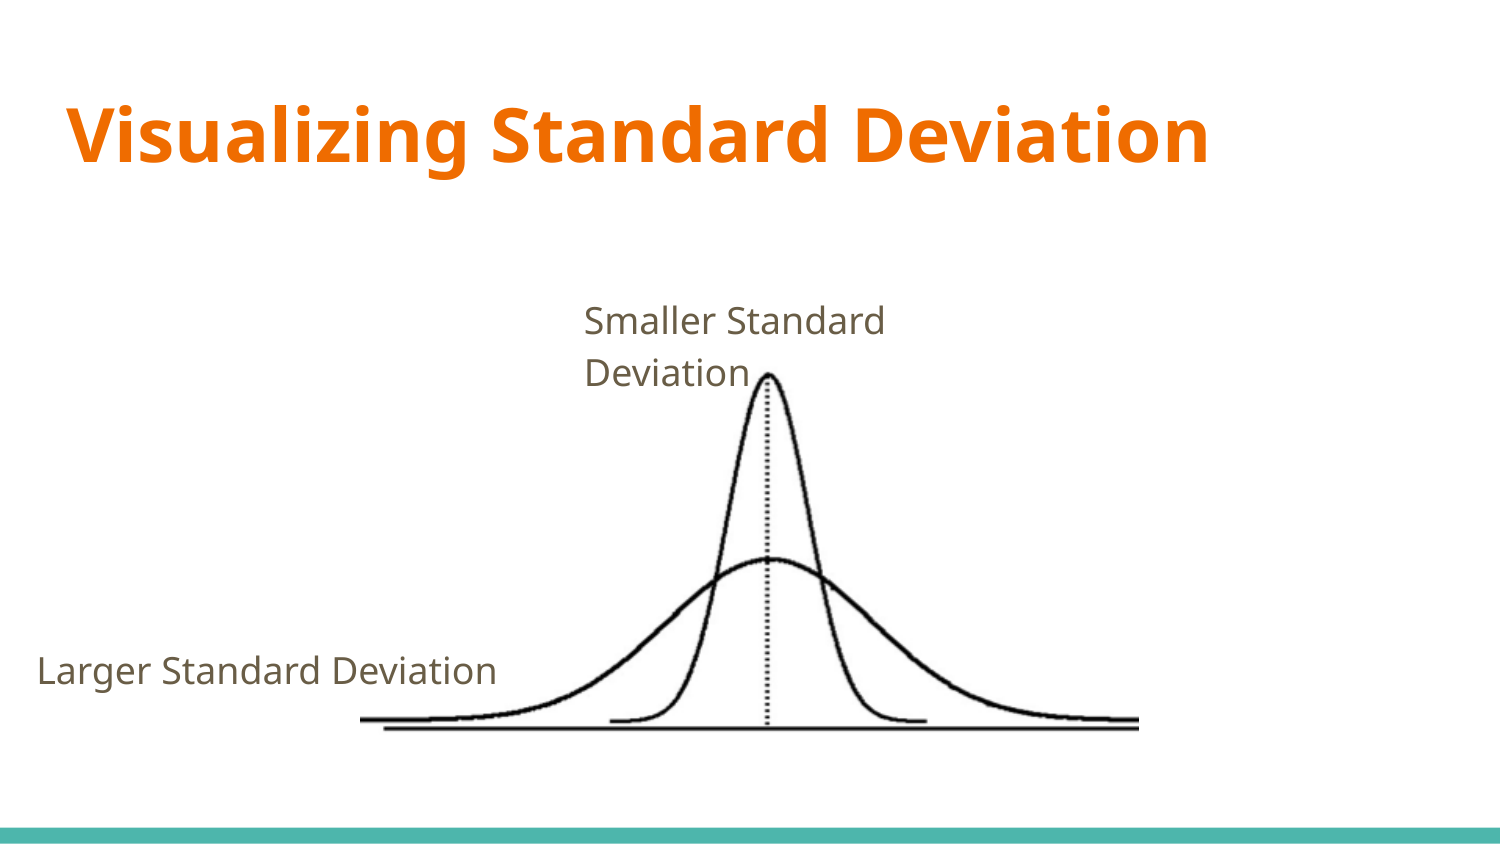

# Visualizing Standard Deviation
Smaller Standard Deviation
Larger Standard Deviation